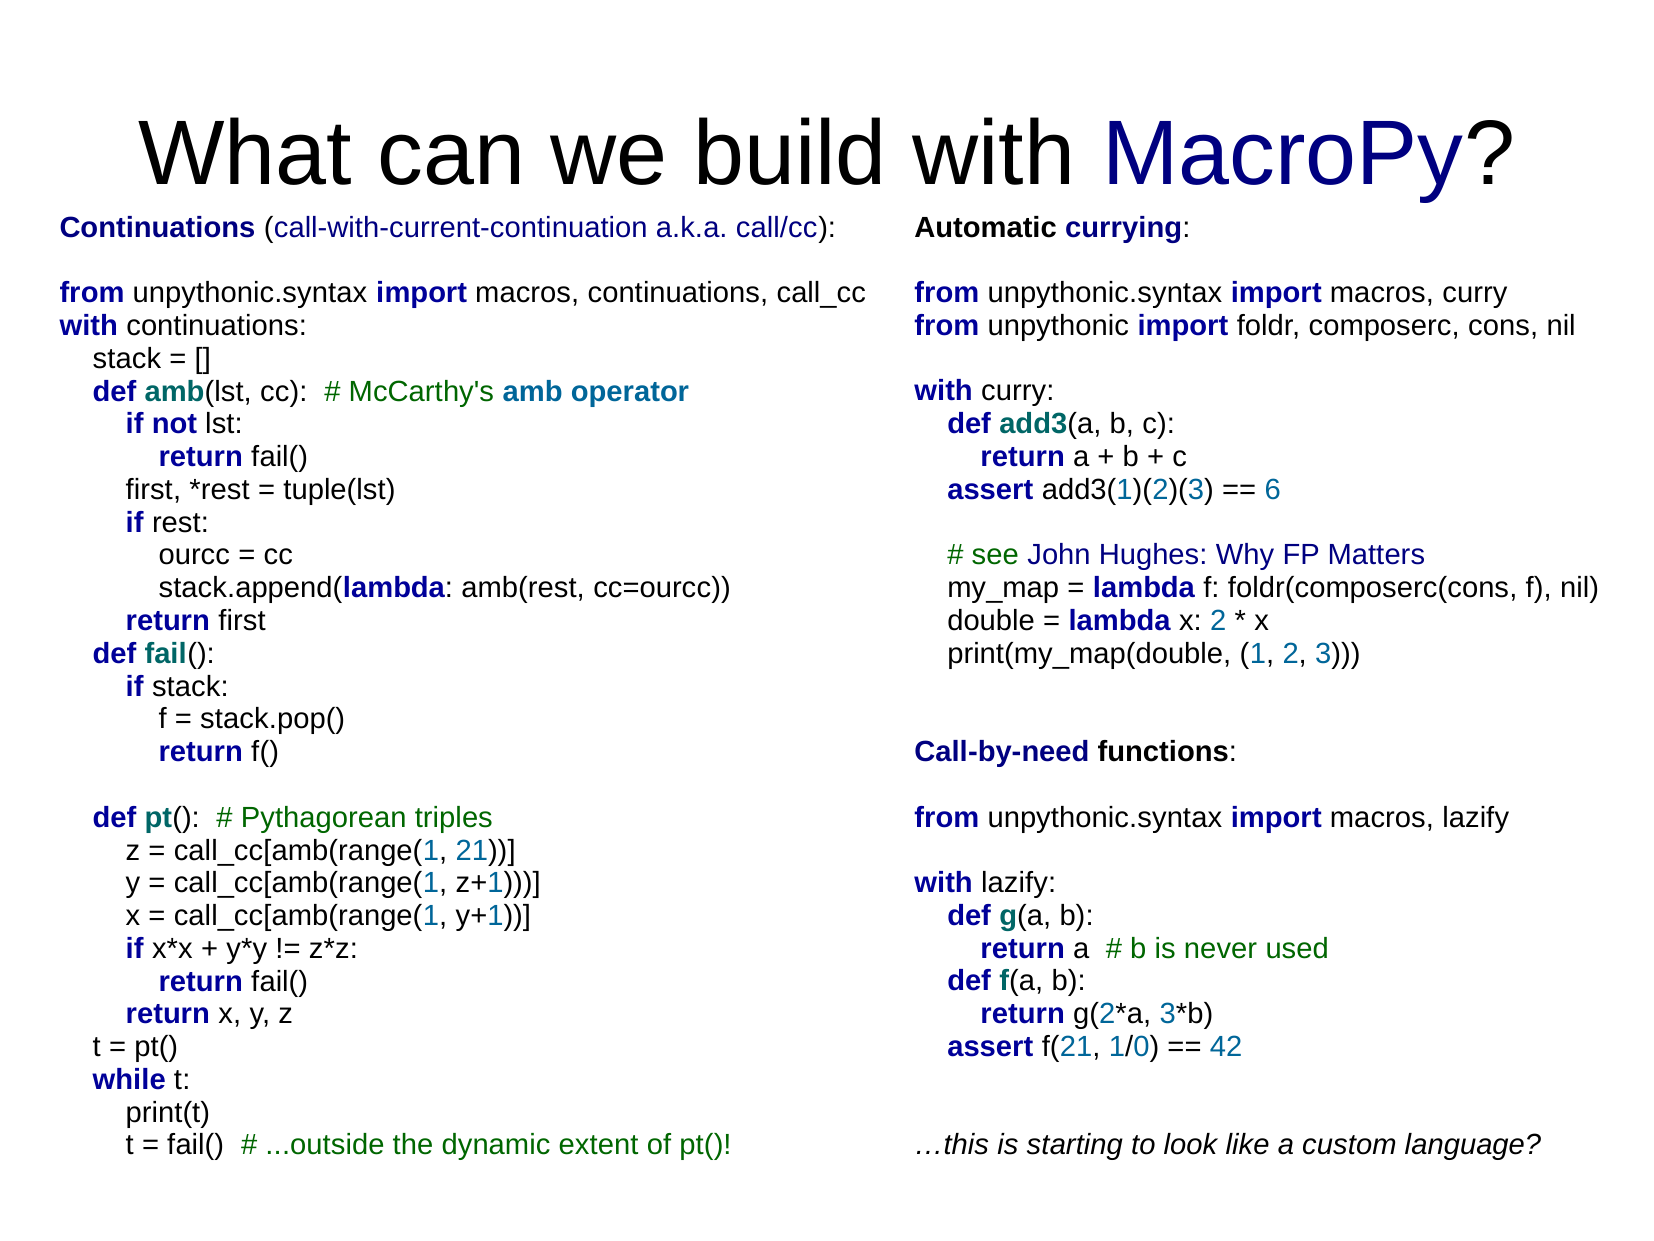

# What can we build with MacroPy?
Automatic currying:
from unpythonic.syntax import macros, curry
from unpythonic import foldr, composerc, cons, nil
with curry:
 def add3(a, b, c):
 return a + b + c
 assert add3(1)(2)(3) == 6
 # see John Hughes: Why FP Matters
 my_map = lambda f: foldr(composerc(cons, f), nil)
 double = lambda x: 2 * x
 print(my_map(double, (1, 2, 3)))
Call-by-need functions:
from unpythonic.syntax import macros, lazify
with lazify:
 def g(a, b):
 return a # b is never used
 def f(a, b):
 return g(2*a, 3*b)
 assert f(21, 1/0) == 42
…this is starting to look like a custom language?
Continuations (call-with-current-continuation a.k.a. call/cc):
from unpythonic.syntax import macros, continuations, call_cc
with continuations:
 stack = []
 def amb(lst, cc): # McCarthy's amb operator
 if not lst:
 return fail()
 first, *rest = tuple(lst)
 if rest:
 ourcc = cc
 stack.append(lambda: amb(rest, cc=ourcc))
 return first
 def fail():
 if stack:
 f = stack.pop()
 return f()
 def pt(): # Pythagorean triples
 z = call_cc[amb(range(1, 21))]
 y = call_cc[amb(range(1, z+1)))]
 x = call_cc[amb(range(1, y+1))]
 if x*x + y*y != z*z:
 return fail()
 return x, y, z
 t = pt()
 while t:
 print(t)
 t = fail() # ...outside the dynamic extent of pt()!